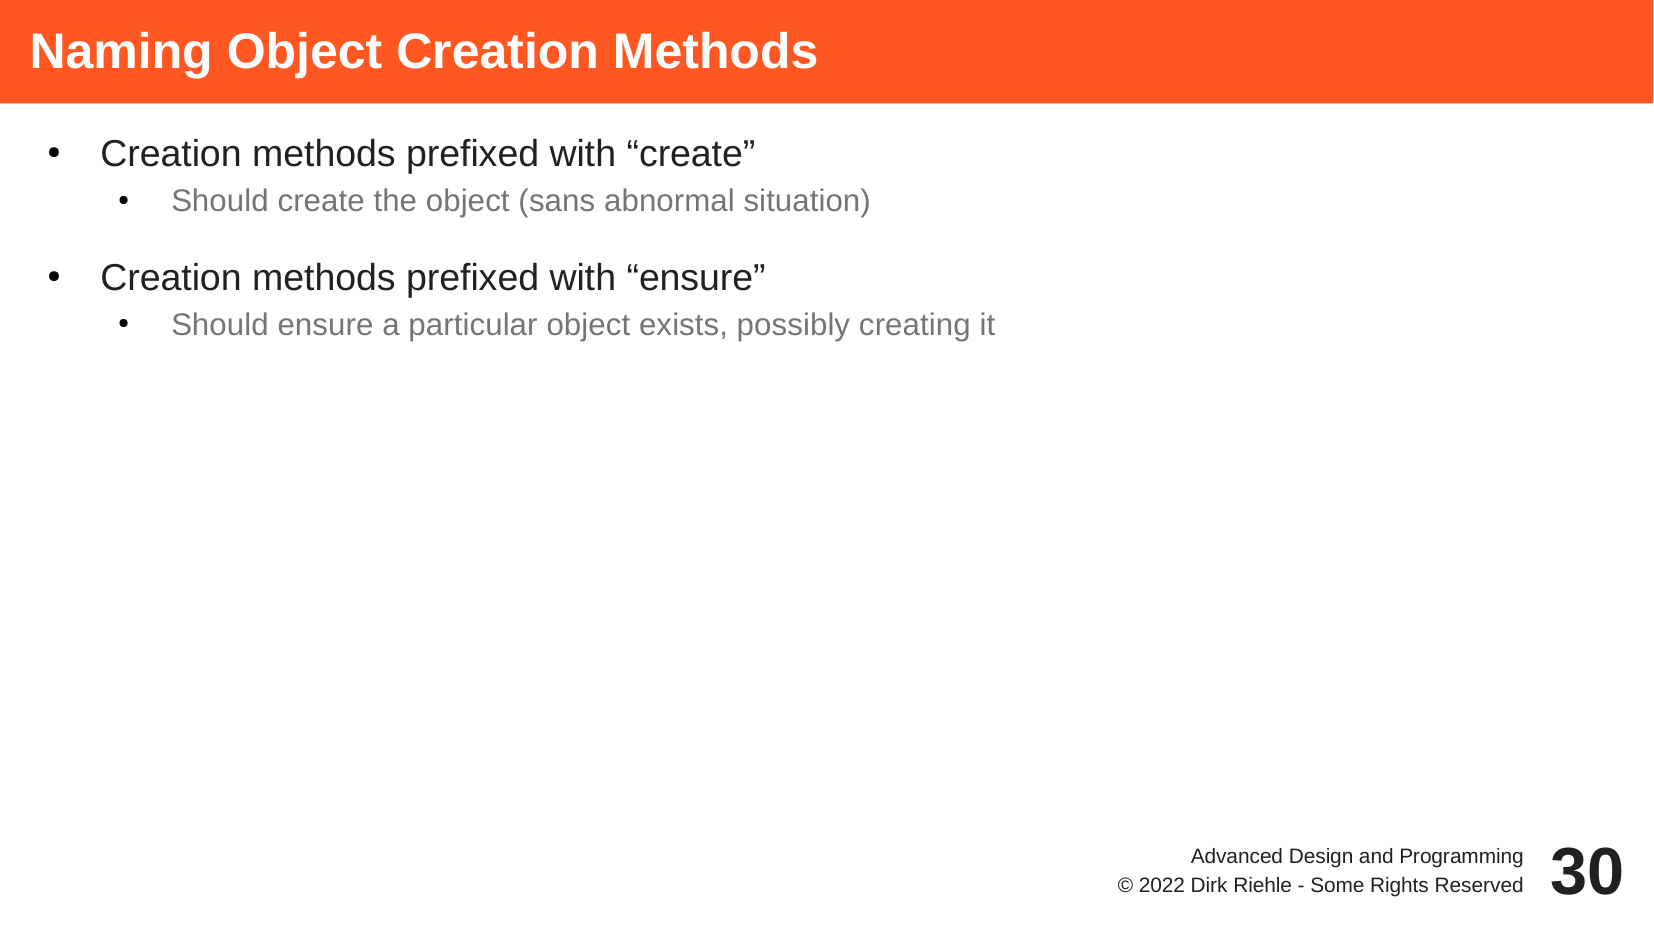

# Naming Object Creation Methods
Creation methods prefixed with “create”
Should create the object (sans abnormal situation)
Creation methods prefixed with “ensure”
Should ensure a particular object exists, possibly creating it
Advanced Design and Programming
30
© 2022 Dirk Riehle - Some Rights Reserved